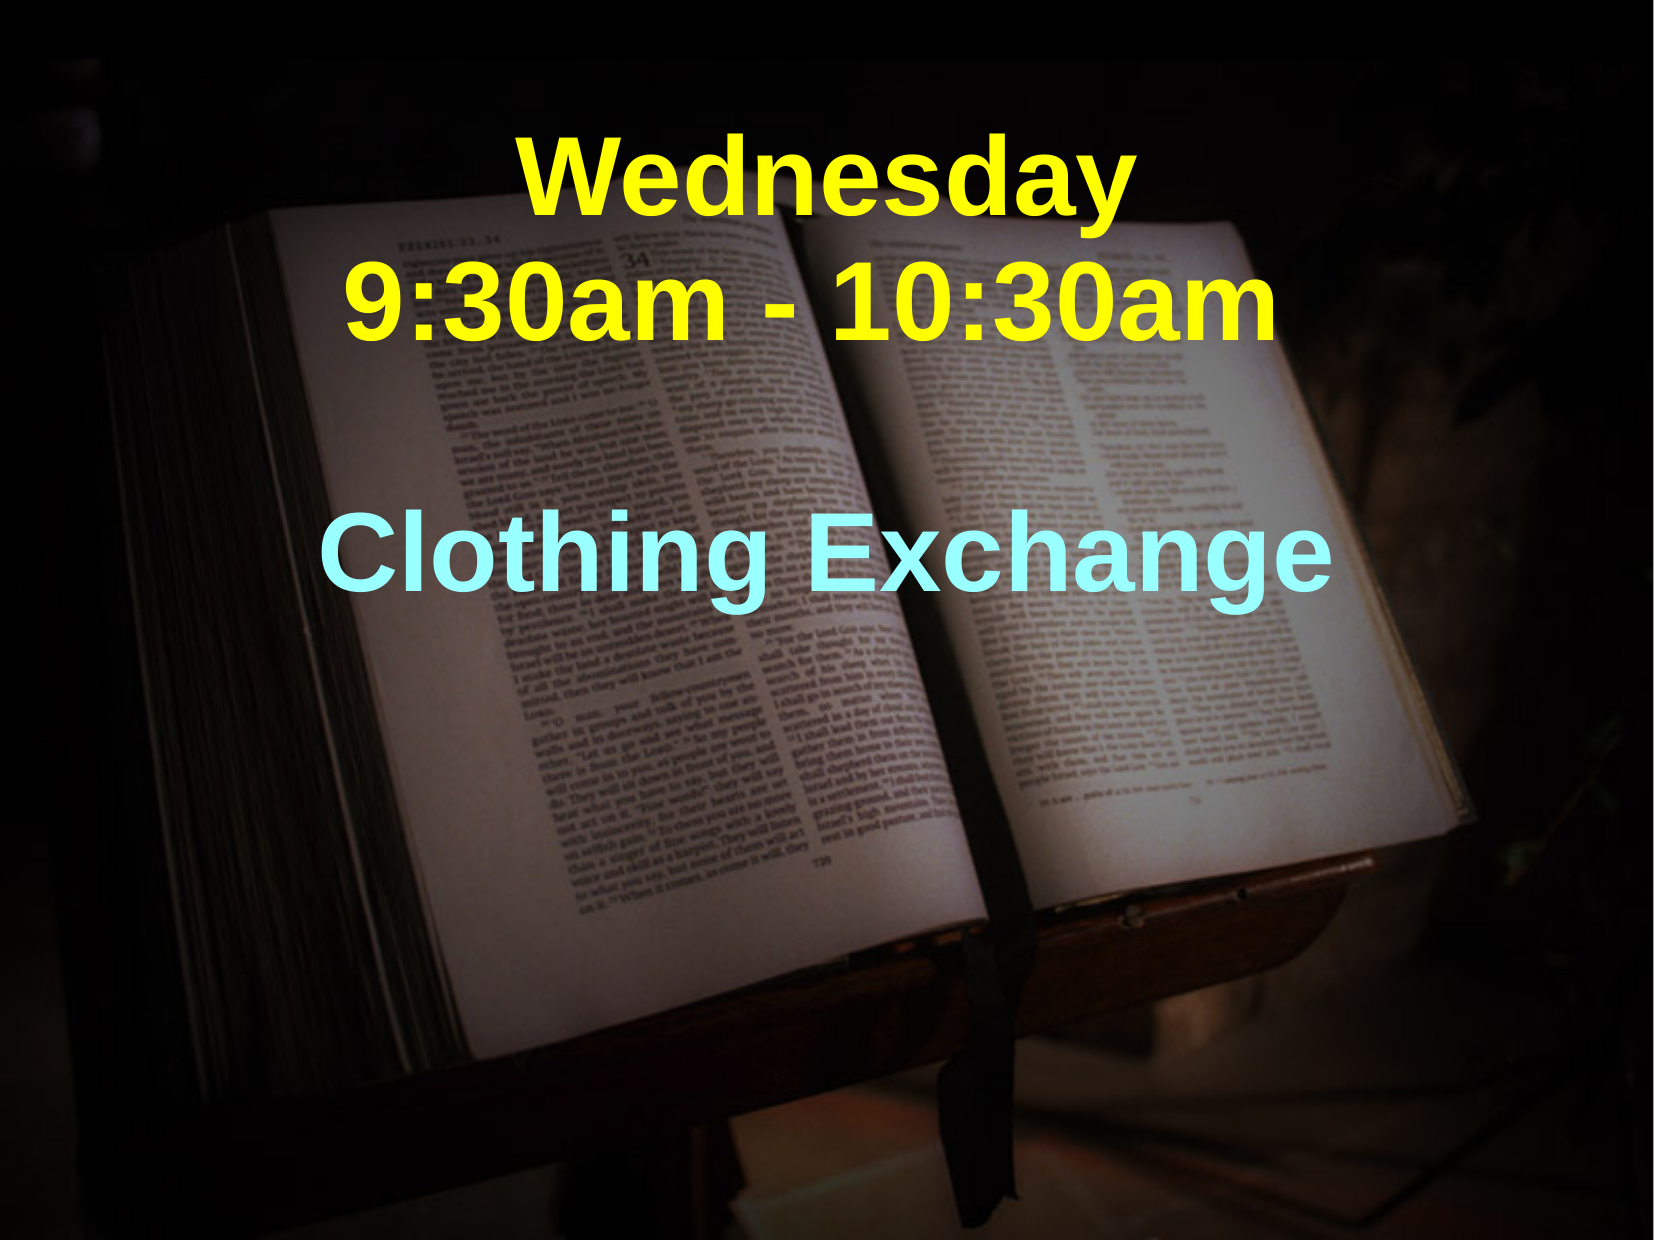

#
Wednesday
9:30am - 10:30am
Clothing Exchange